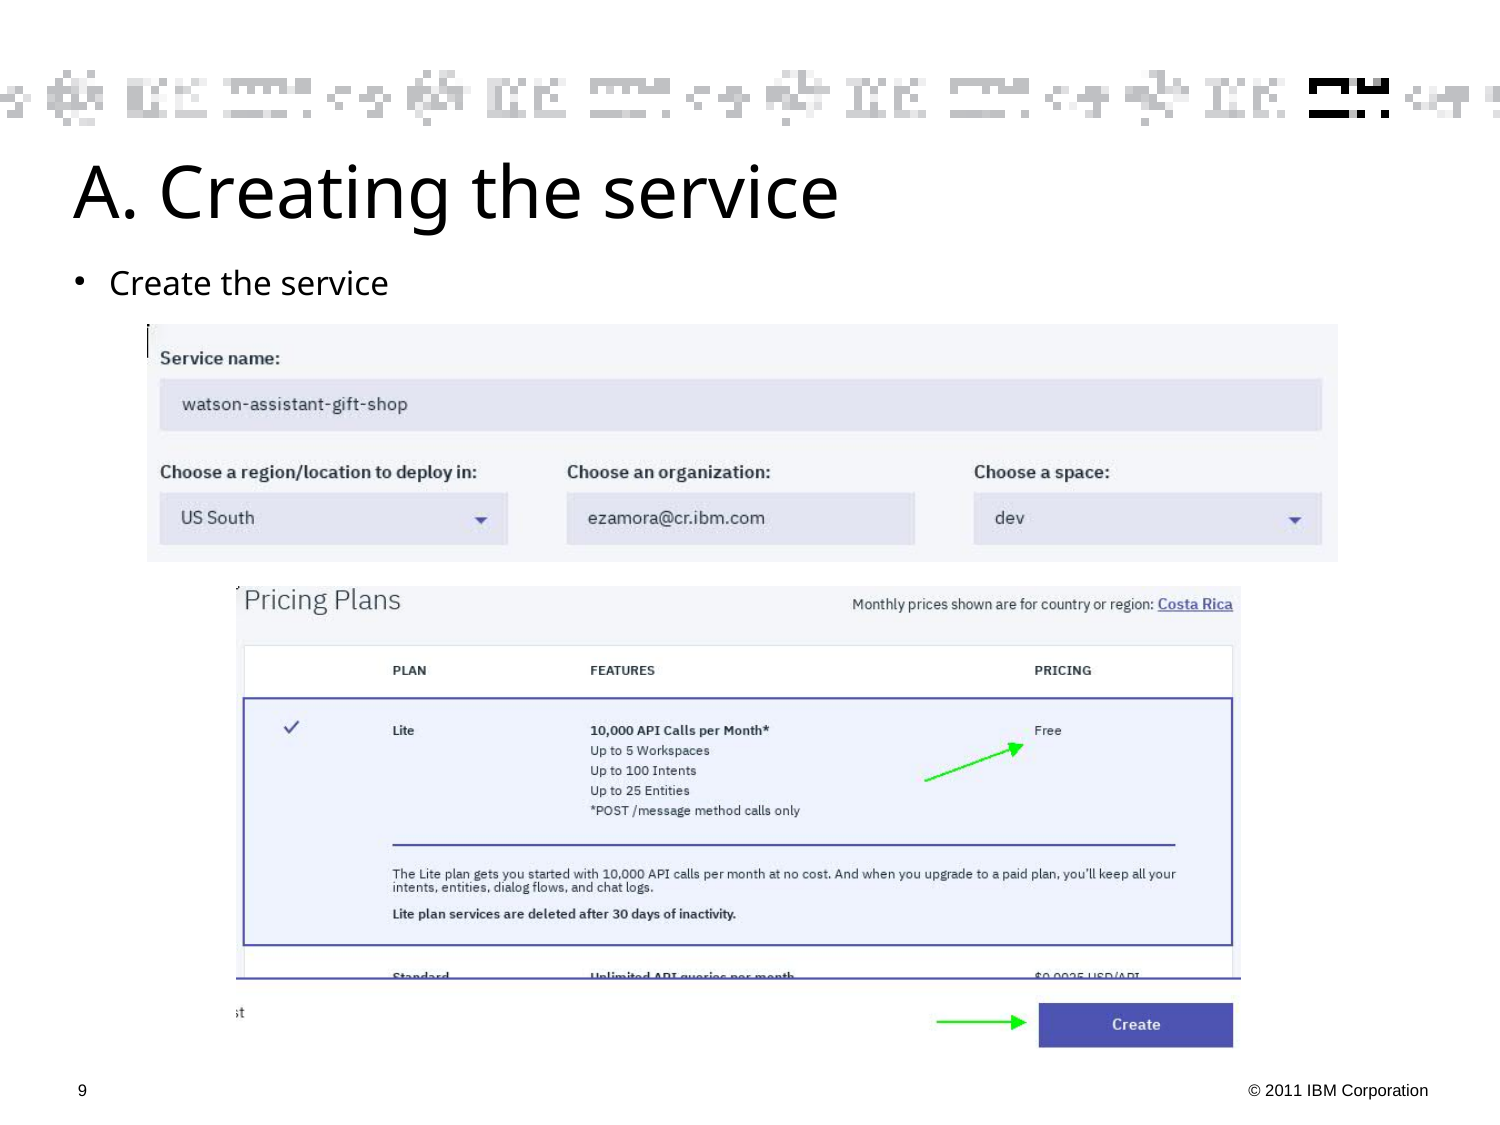

# A. Creating the service
Create the service
9